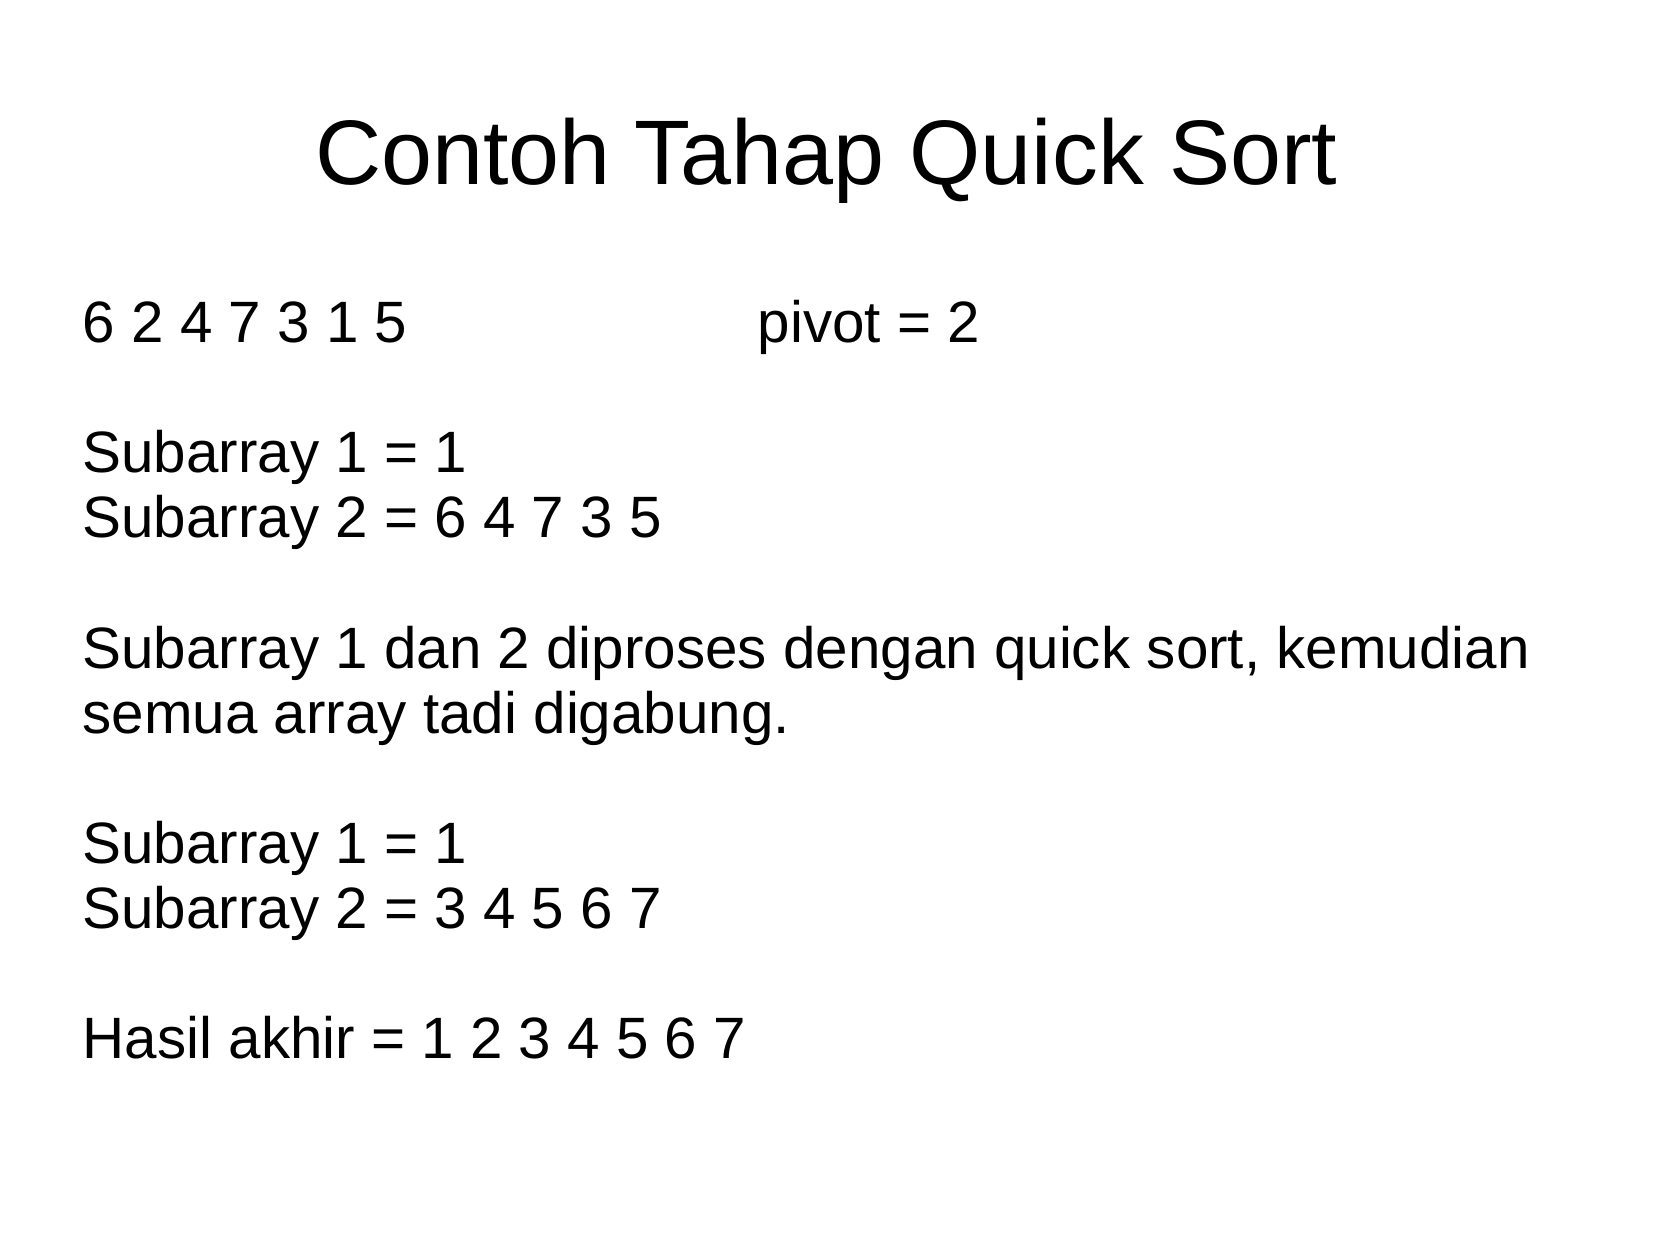

# Contoh Tahap Quick Sort
6 2 4 7 3 1 5					pivot = 2
Subarray 1 = 1
Subarray 2 = 6 4 7 3 5
Subarray 1 dan 2 diproses dengan quick sort, kemudian semua array tadi digabung.
Subarray 1 = 1
Subarray 2 = 3 4 5 6 7
Hasil akhir = 1 2 3 4 5 6 7